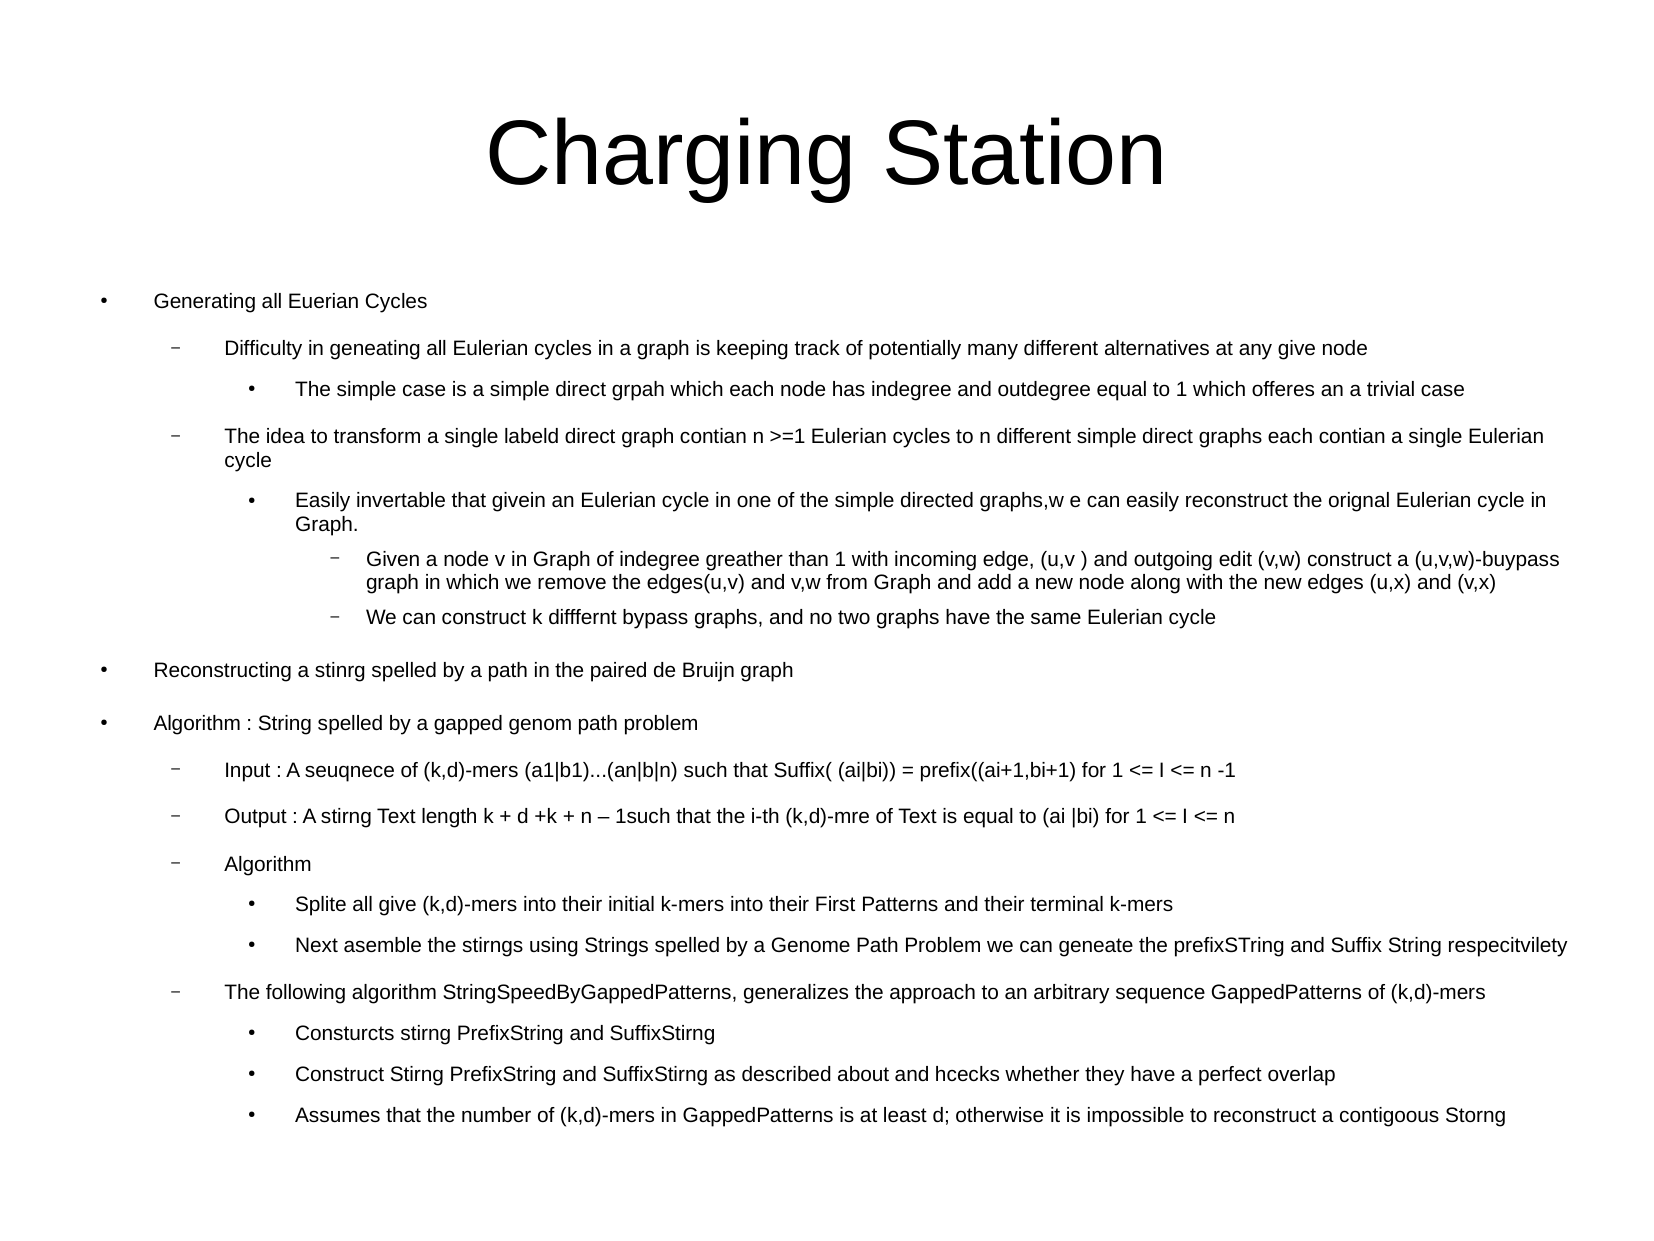

# Charging Station
Generating all Euerian Cycles
Difficulty in geneating all Eulerian cycles in a graph is keeping track of potentially many different alternatives at any give node
The simple case is a simple direct grpah which each node has indegree and outdegree equal to 1 which offeres an a trivial case
The idea to transform a single labeld direct graph contian n >=1 Eulerian cycles to n different simple direct graphs each contian a single Eulerian cycle
Easily invertable that givein an Eulerian cycle in one of the simple directed graphs,w e can easily reconstruct the orignal Eulerian cycle in Graph.
Given a node v in Graph of indegree greather than 1 with incoming edge, (u,v ) and outgoing edit (v,w) construct a (u,v,w)-buypass graph in which we remove the edges(u,v) and v,w from Graph and add a new node along with the new edges (u,x) and (v,x)
We can construct k difffernt bypass graphs, and no two graphs have the same Eulerian cycle
Reconstructing a stinrg spelled by a path in the paired de Bruijn graph
Algorithm : String spelled by a gapped genom path problem
Input : A seuqnece of (k,d)-mers (a1|b1)...(an|b|n) such that Suffix( (ai|bi)) = prefix((ai+1,bi+1) for 1 <= I <= n -1
Output : A stirng Text length k + d +k + n – 1such that the i-th (k,d)-mre of Text is equal to (ai |bi) for 1 <= I <= n
Algorithm
Splite all give (k,d)-mers into their initial k-mers into their First Patterns and their terminal k-mers
Next asemble the stirngs using Strings spelled by a Genome Path Problem we can geneate the prefixSTring and Suffix String respecitvilety
The following algorithm StringSpeedByGappedPatterns, generalizes the approach to an arbitrary sequence GappedPatterns of (k,d)-mers
Consturcts stirng PrefixString and SuffixStirng
Construct Stirng PrefixString and SuffixStirng as described about and hcecks whether they have a perfect overlap
Assumes that the number of (k,d)-mers in GappedPatterns is at least d; otherwise it is impossible to reconstruct a contigoous Storng